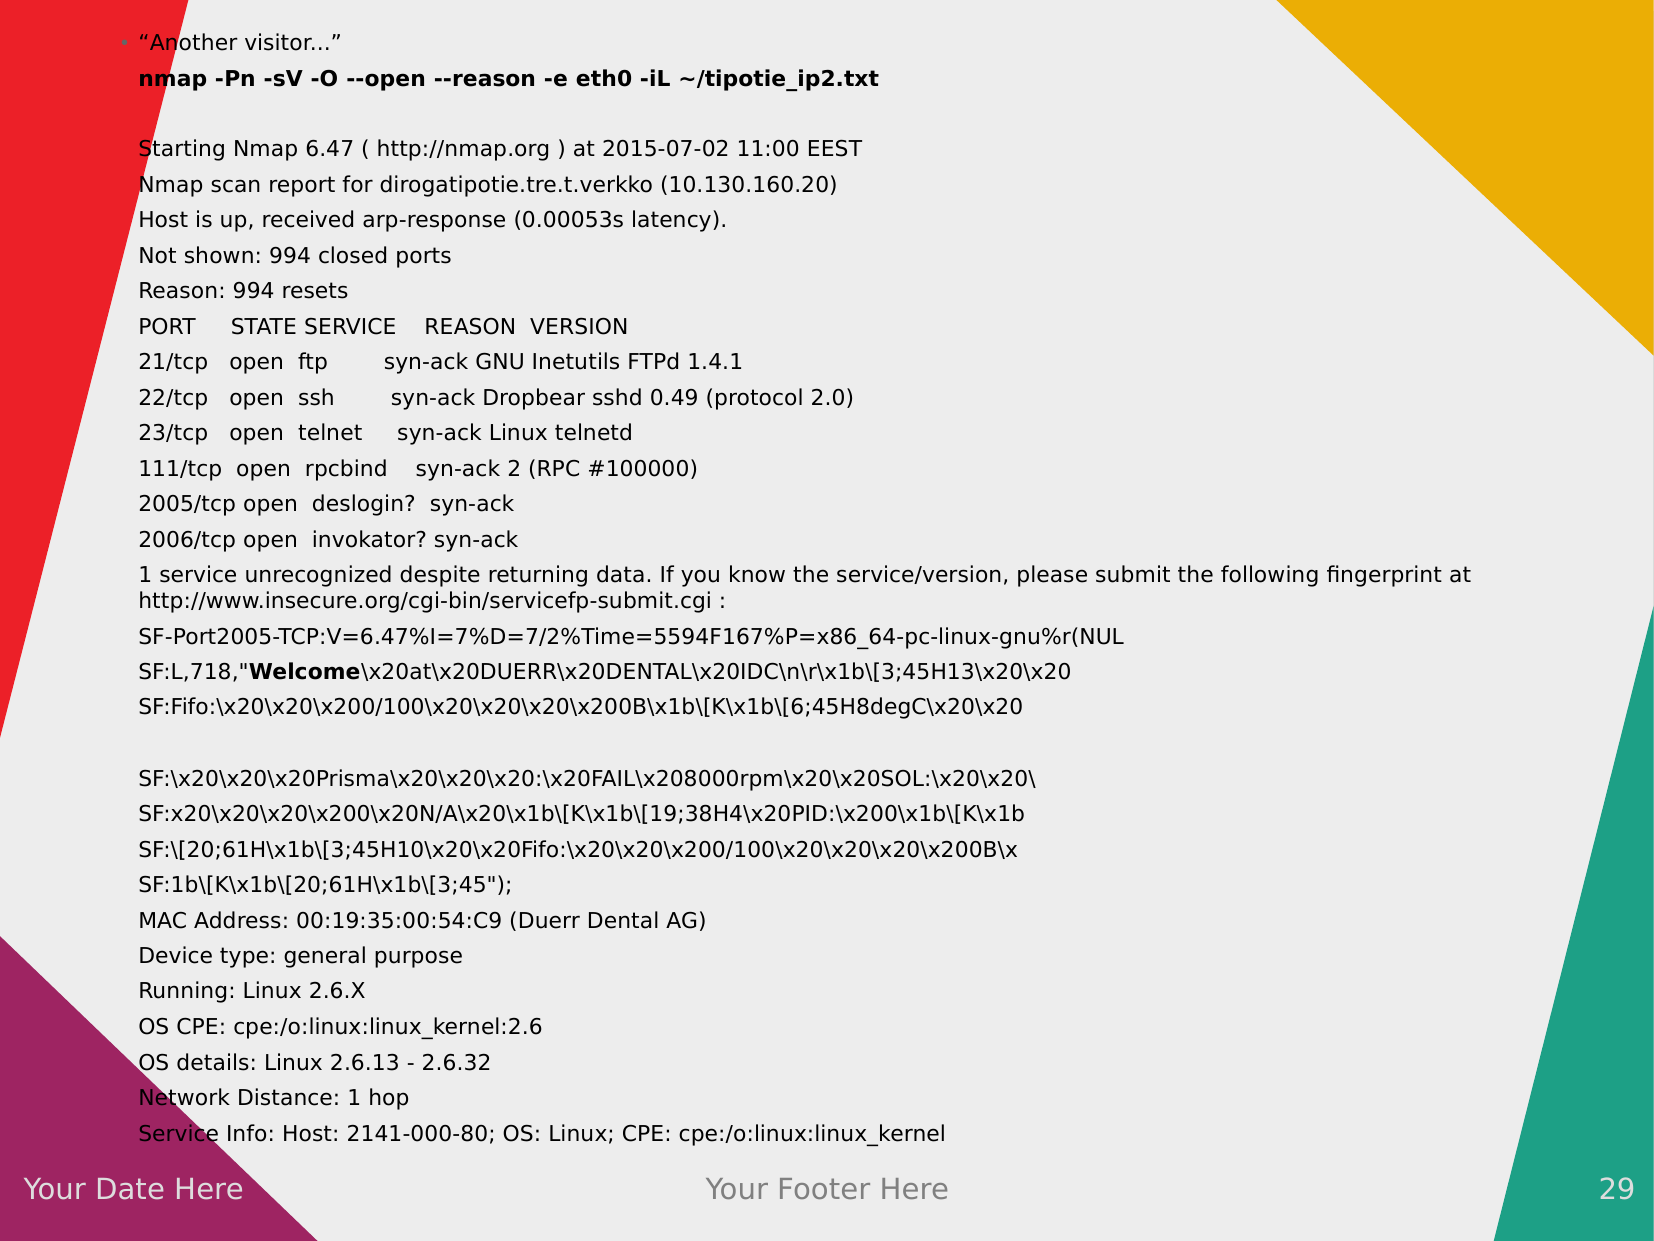

# “Another visitor...”
nmap -Pn -sV -O --open --reason -e eth0 -iL ~/tipotie_ip2.txt
Starting Nmap 6.47 ( http://nmap.org ) at 2015-07-02 11:00 EEST
Nmap scan report for dirogatipotie.tre.t.verkko (10.130.160.20)
Host is up, received arp-response (0.00053s latency).
Not shown: 994 closed ports
Reason: 994 resets
PORT STATE SERVICE REASON VERSION
21/tcp open ftp syn-ack GNU Inetutils FTPd 1.4.1
22/tcp open ssh syn-ack Dropbear sshd 0.49 (protocol 2.0)
23/tcp open telnet syn-ack Linux telnetd
111/tcp open rpcbind syn-ack 2 (RPC #100000)
2005/tcp open deslogin? syn-ack
2006/tcp open invokator? syn-ack
1 service unrecognized despite returning data. If you know the service/version, please submit the following fingerprint at http://www.insecure.org/cgi-bin/servicefp-submit.cgi :
SF-Port2005-TCP:V=6.47%I=7%D=7/2%Time=5594F167%P=x86_64-pc-linux-gnu%r(NUL
SF:L,718,"Welcome\x20at\x20DUERR\x20DENTAL\x20IDC\n\r\x1b\[3;45H13\x20\x20
SF:Fifo:\x20\x20\x200/100\x20\x20\x20\x200B\x1b\[K\x1b\[6;45H8degC\x20\x20
SF:\x20\x20\x20Prisma\x20\x20\x20:\x20FAIL\x208000rpm\x20\x20SOL:\x20\x20\
SF:x20\x20\x20\x200\x20N/A\x20\x1b\[K\x1b\[19;38H4\x20PID:\x200\x1b\[K\x1b
SF:\[20;61H\x1b\[3;45H10\x20\x20Fifo:\x20\x20\x200/100\x20\x20\x20\x200B\x
SF:1b\[K\x1b\[20;61H\x1b\[3;45");
MAC Address: 00:19:35:00:54:C9 (Duerr Dental AG)
Device type: general purpose
Running: Linux 2.6.X
OS CPE: cpe:/o:linux:linux_kernel:2.6
OS details: Linux 2.6.13 - 2.6.32
Network Distance: 1 hop
Service Info: Host: 2141-000-80; OS: Linux; CPE: cpe:/o:linux:linux_kernel
Your Date Here
Your Footer Here
29